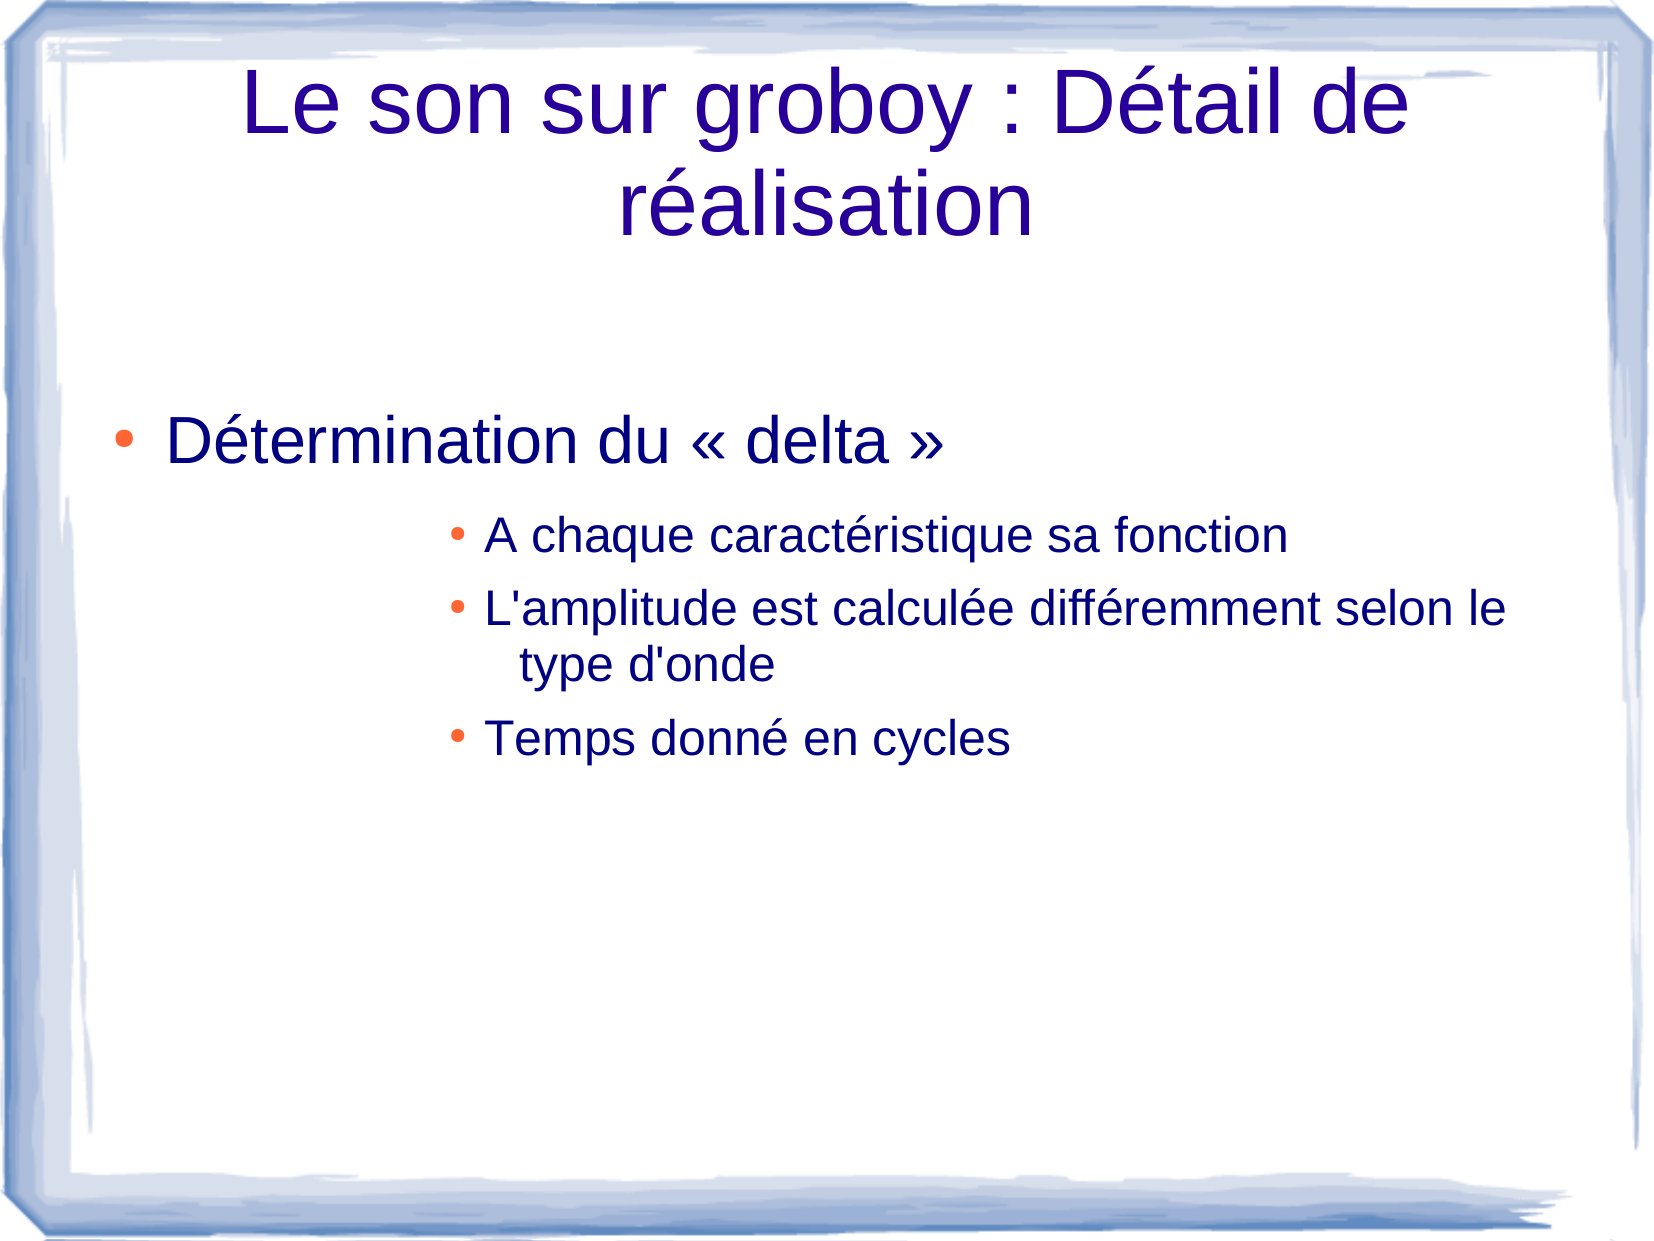

# Le son sur groboy : Détail de réalisation
Détermination du « delta »
A chaque caractéristique sa fonction
L'amplitude est calculée différemment selon le type d'onde
Temps donné en cycles